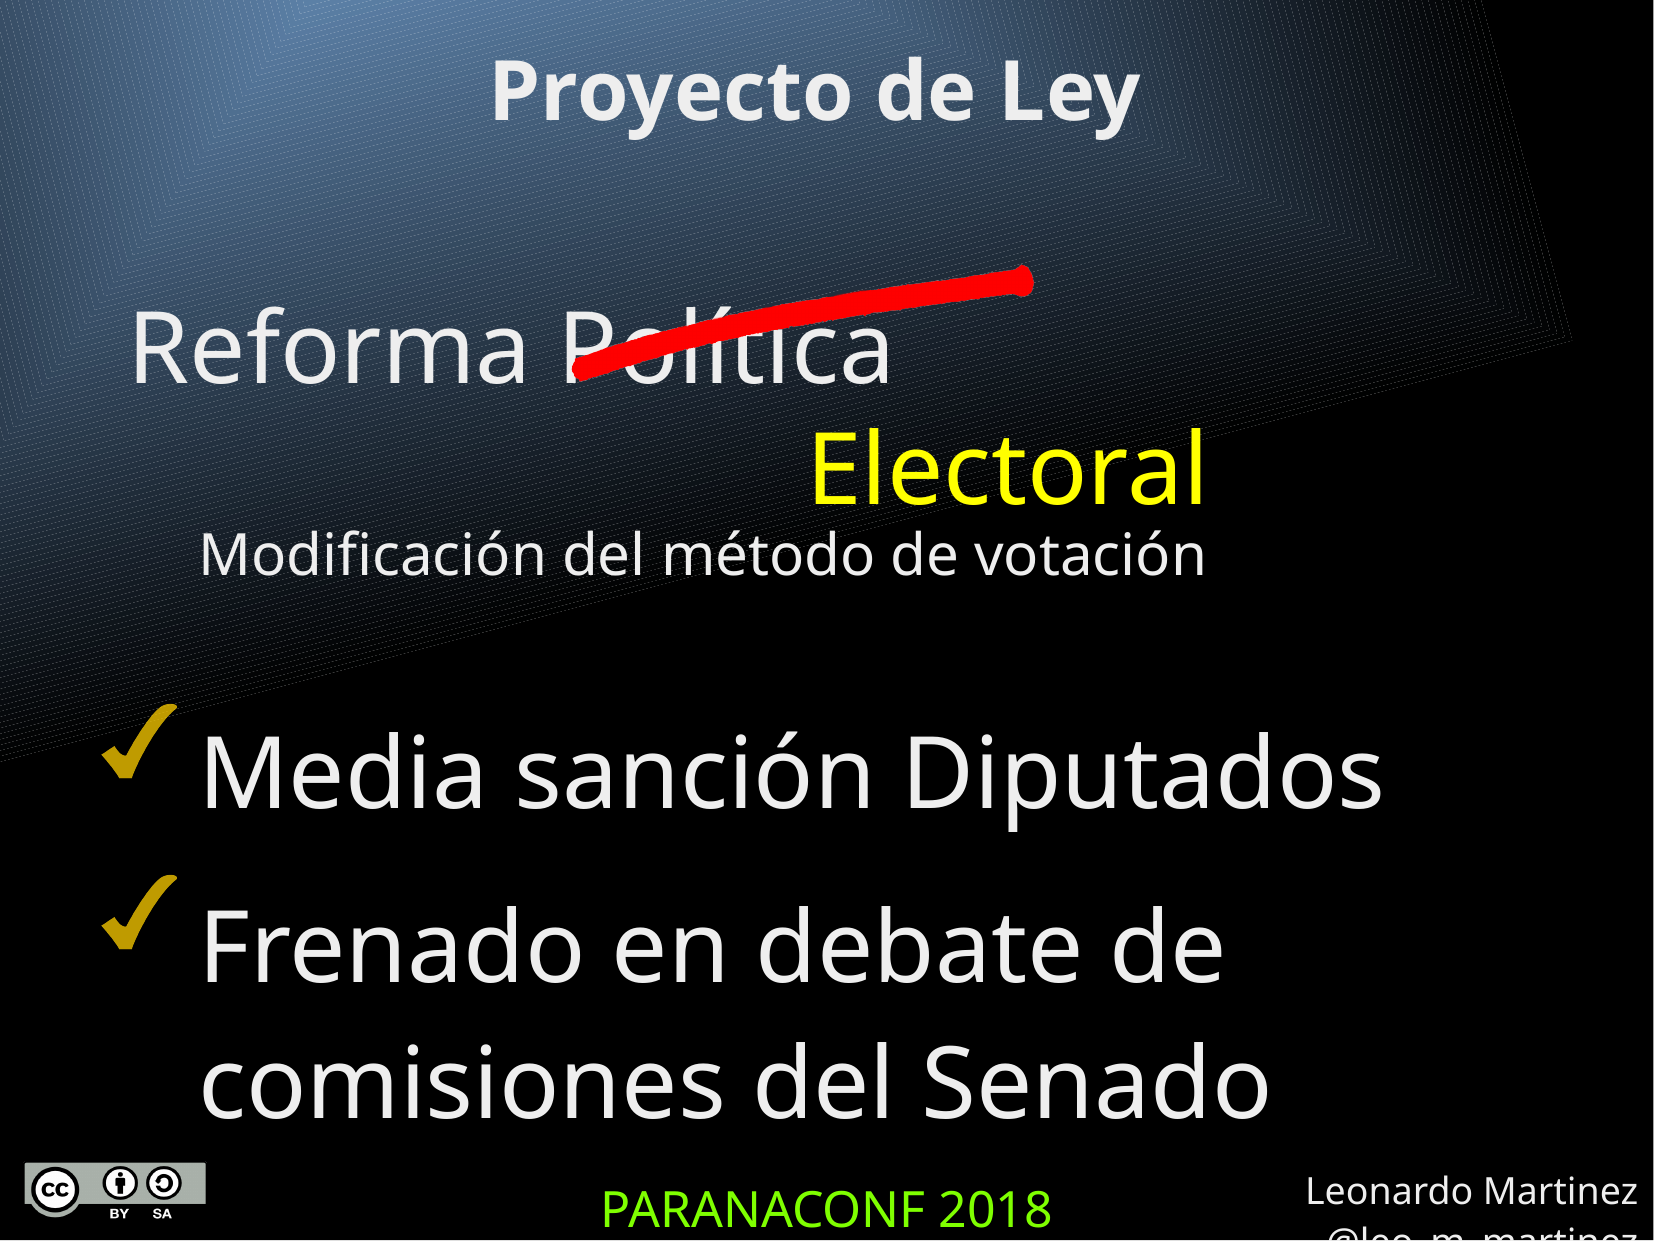

# Proyecto de Ley
Reforma Política
Electoral
Modificación del método de votación
Media sanción Diputados
Frenado en debate de comisiones del Senado
Leonardo Martinez
@leo_m_martinez
PARANACONF 2018